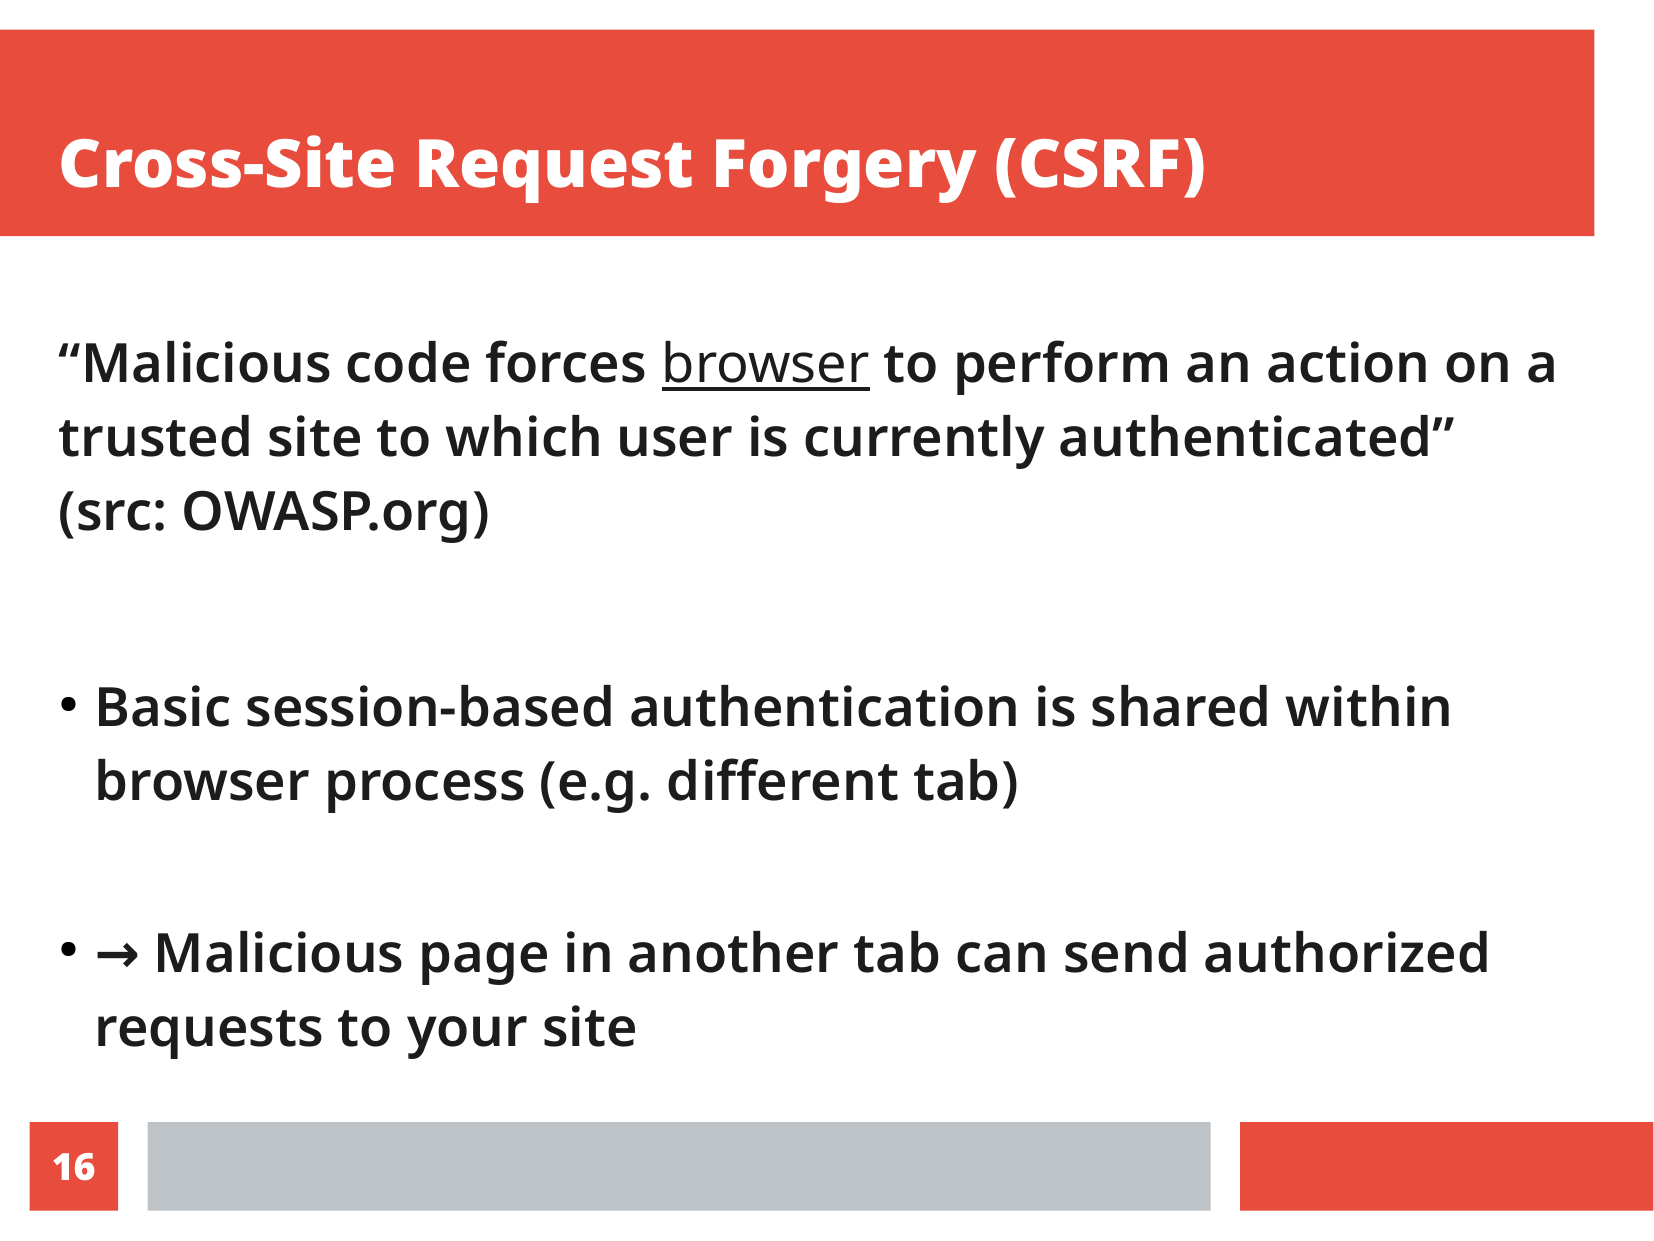

# Cross-Site Request Forgery (CSRF)
“Malicious code forces browser to perform an action on a trusted site to which user is currently authenticated” (src: OWASP.org)
Basic session-based authentication is shared within browser process (e.g. different tab)
→ Malicious page in another tab can send authorized requests to your site
16